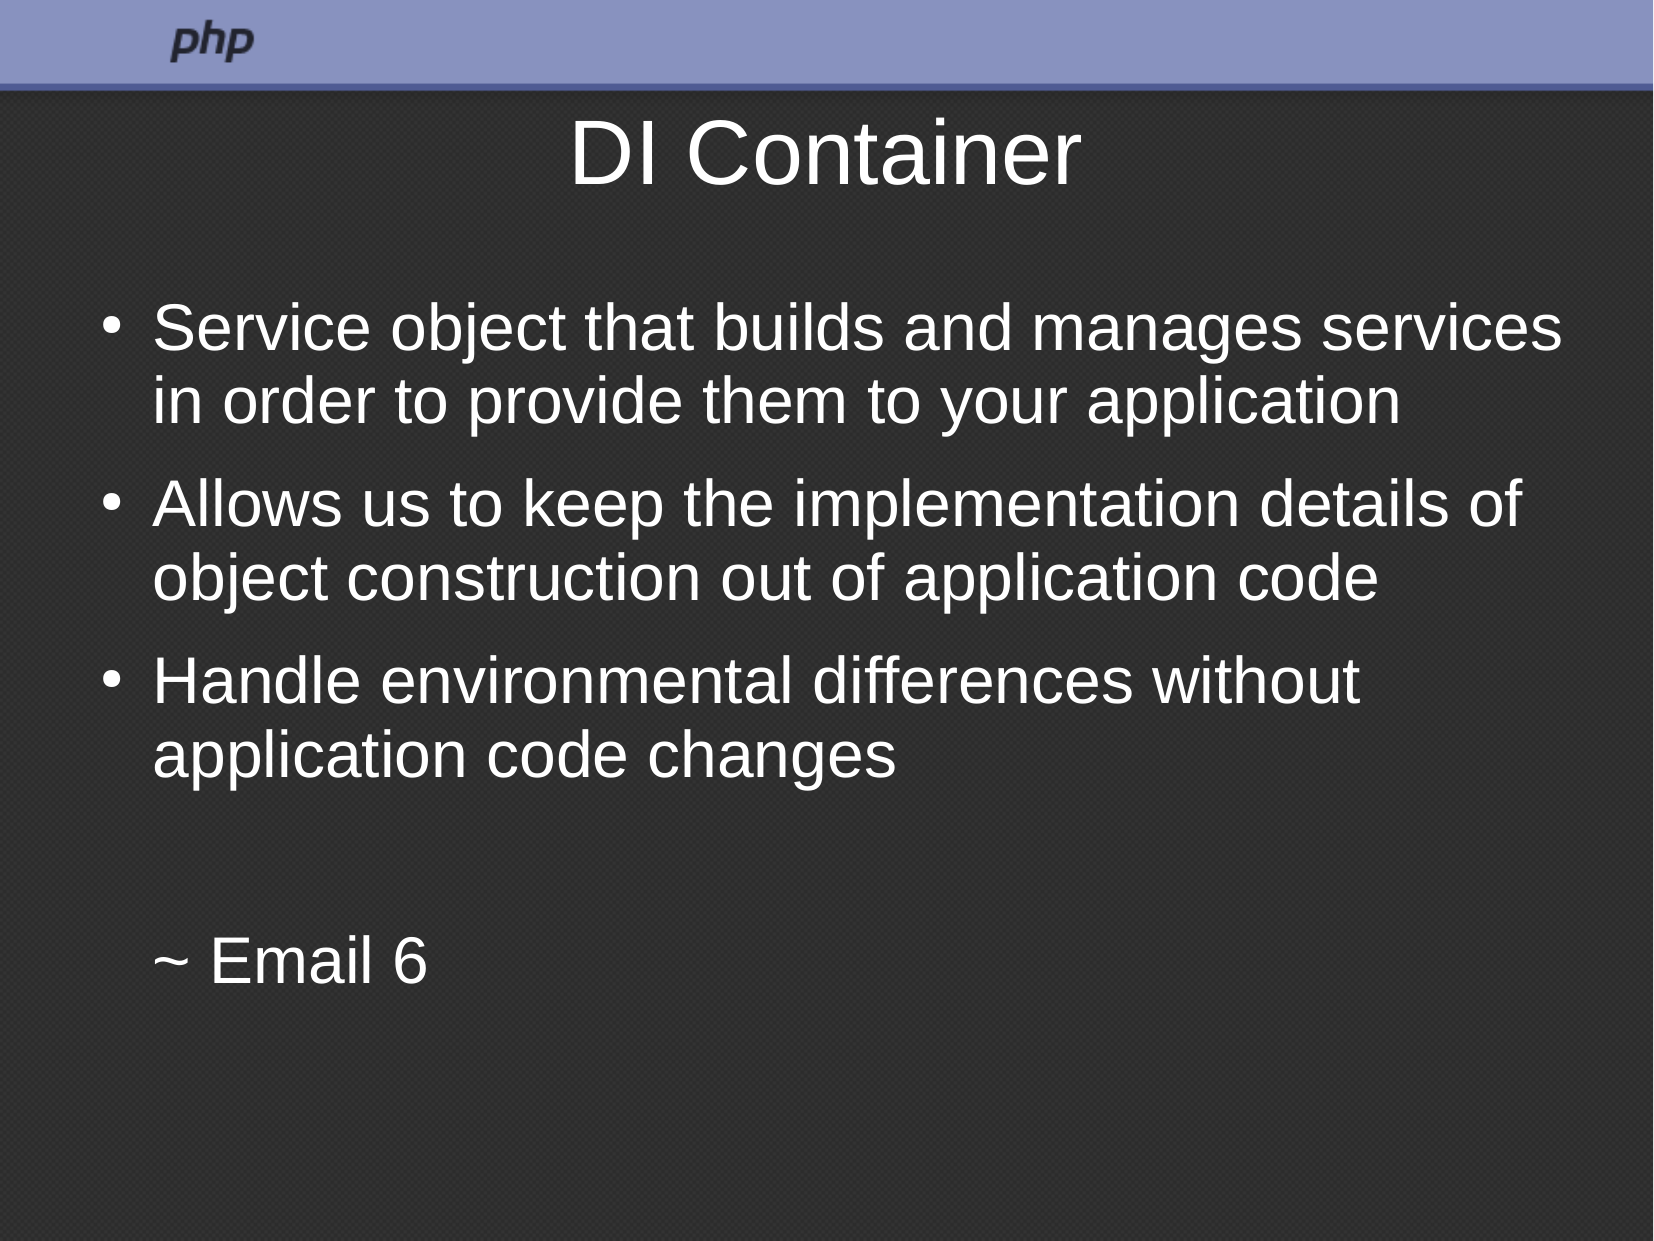

# DI Container
Service object that builds and manages services in order to provide them to your application
Allows us to keep the implementation details of object construction out of application code
Handle environmental differences without application code changes
~ Email 6